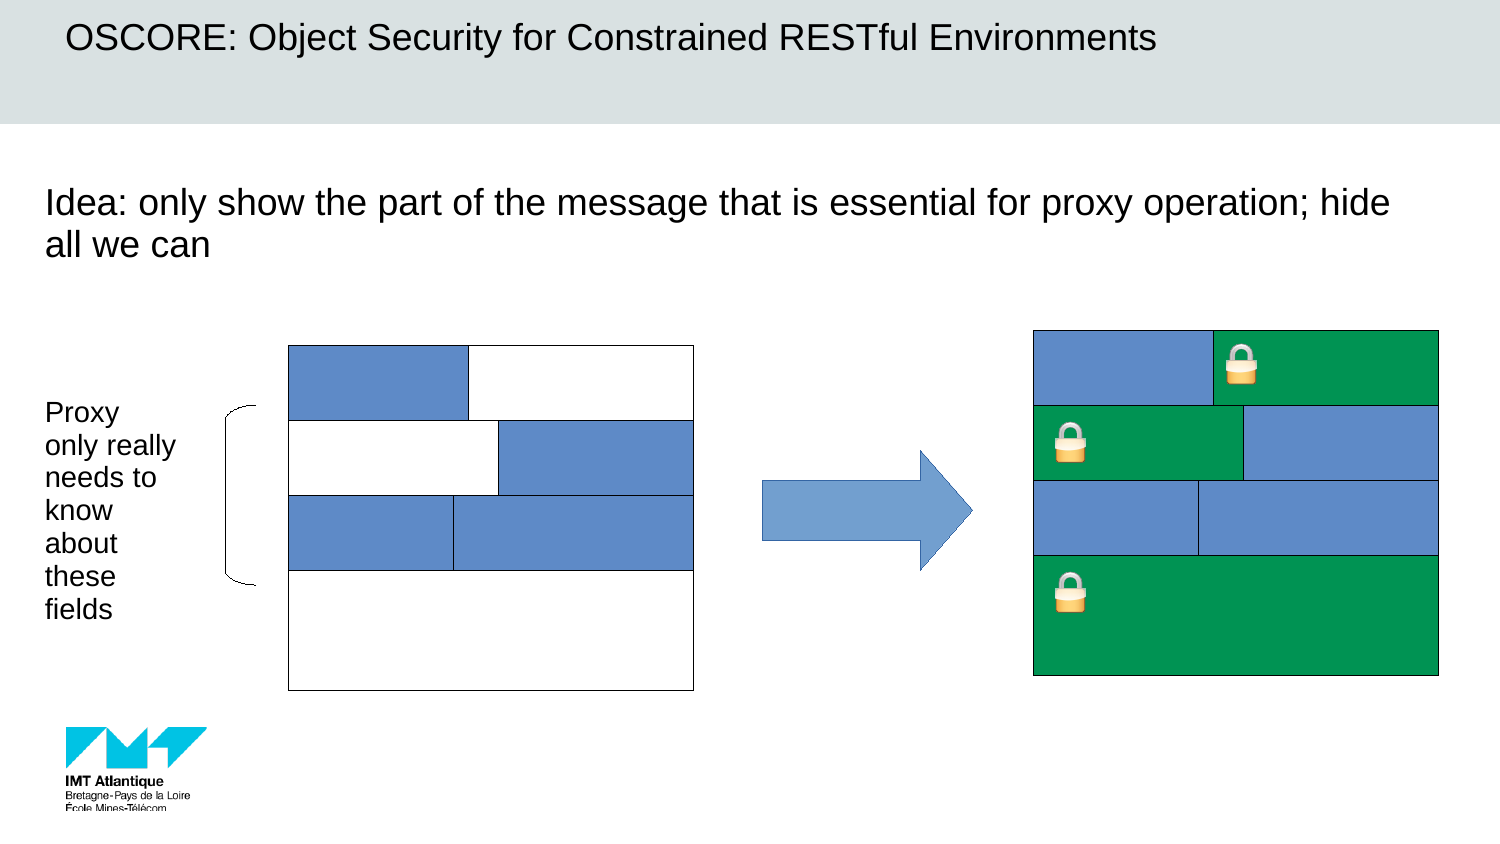

# OSCORE: Object Security for Constrained RESTful Environments
Idea: only show the part of the message that is essential for proxy operation; hide all we can
Proxy only really needs to know about these fields